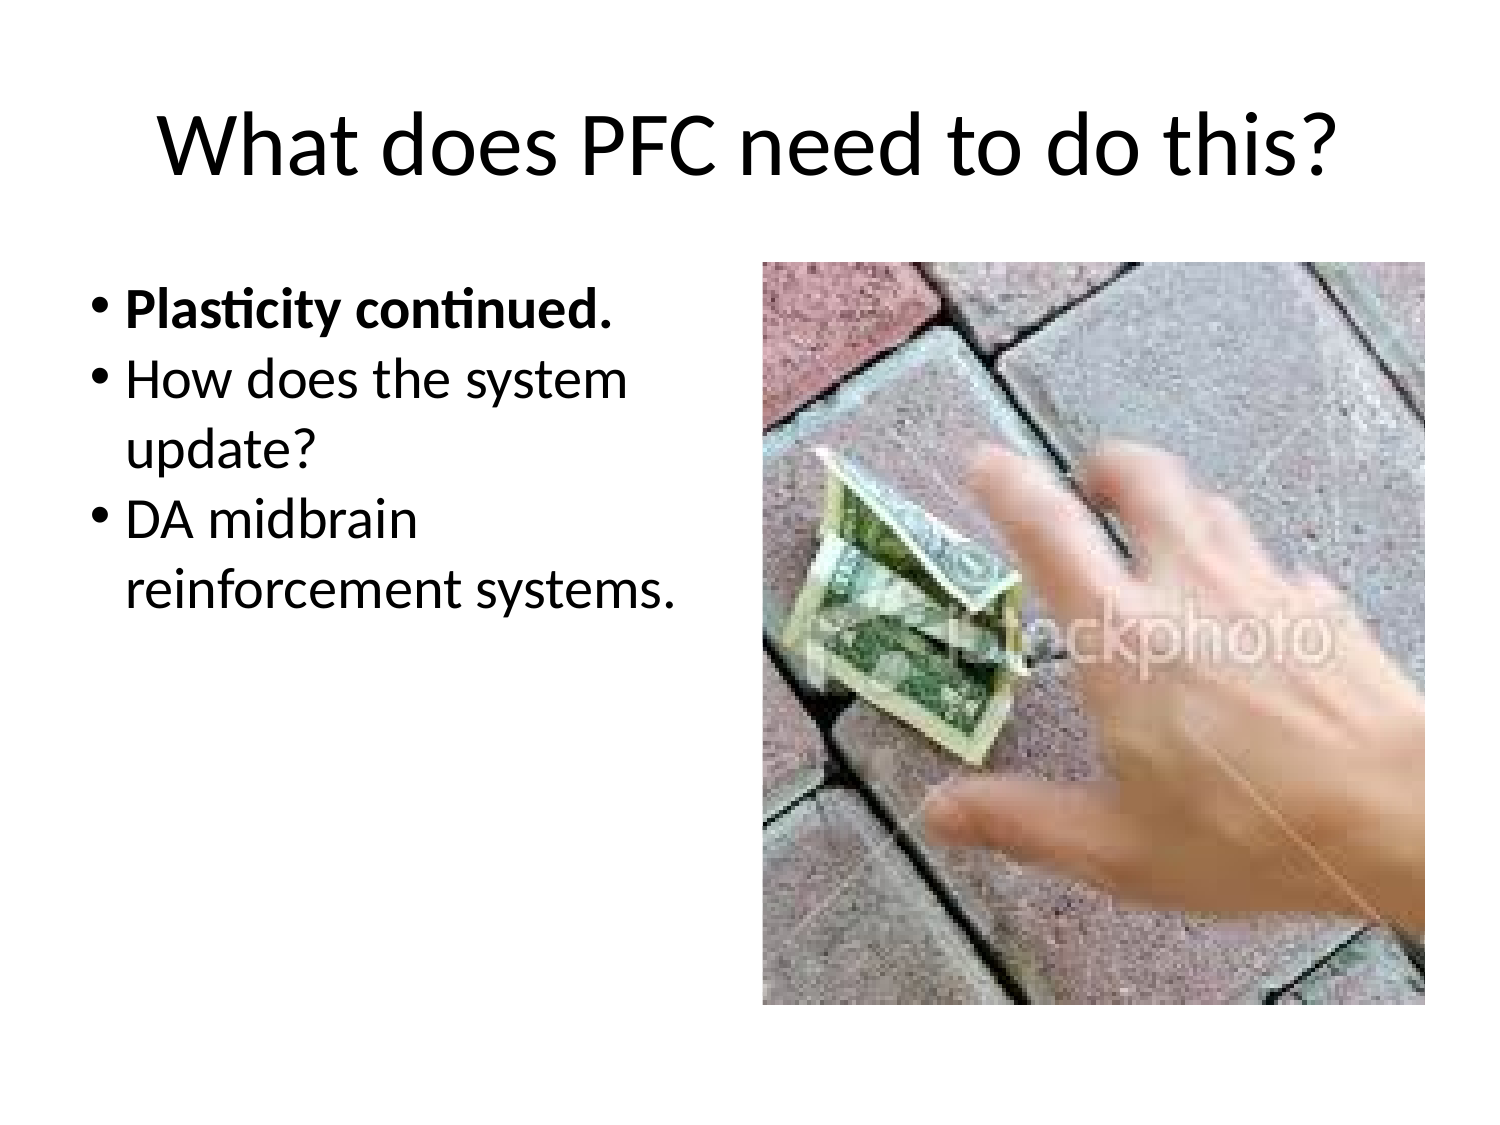

What does PFC need to do this?
Plasticity continued.
How does the system update?
DA midbrain reinforcement systems.